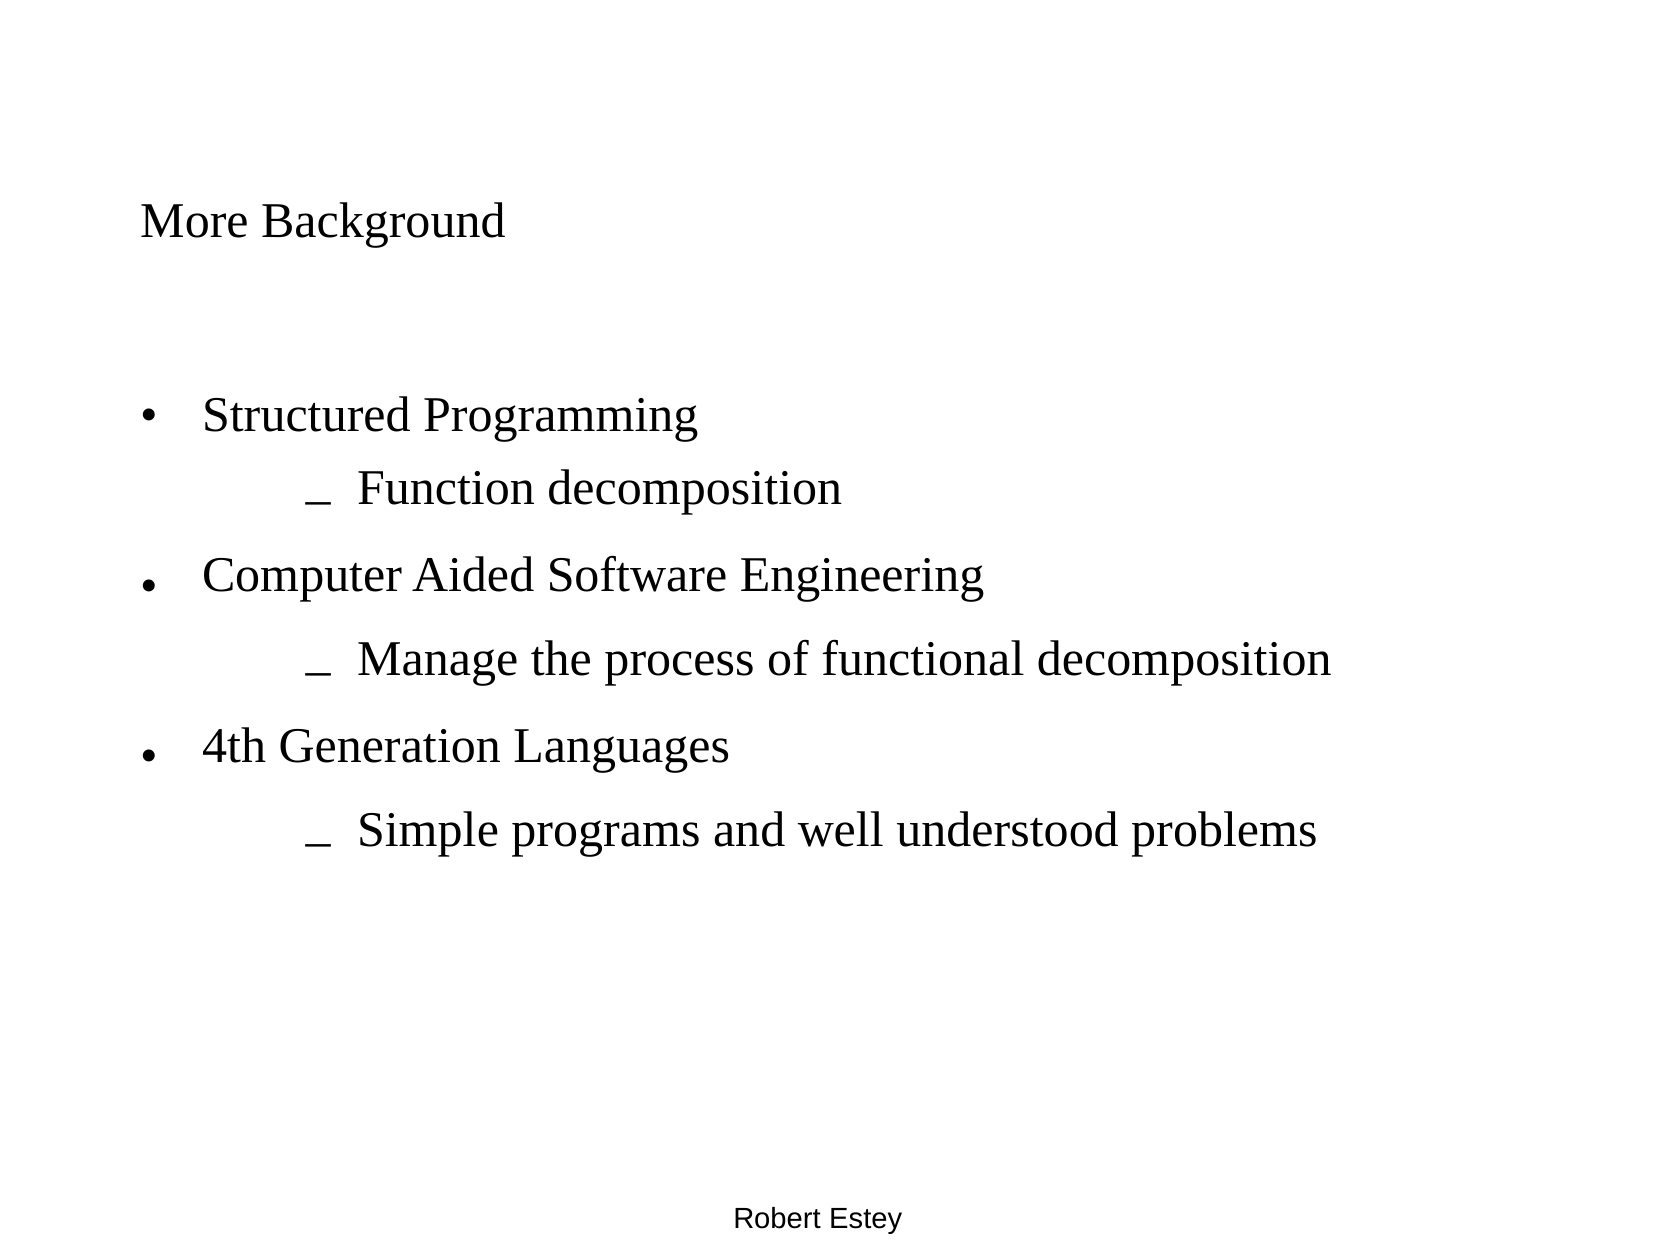

More Background
•
Structured Programming
Function decomposition
–
Computer Aided Software Engineering
•
Manage the process of functional decomposition
–
4th Generation Languages
•
Simple programs and well understood problems
–
Robert Estey
07 April 1999